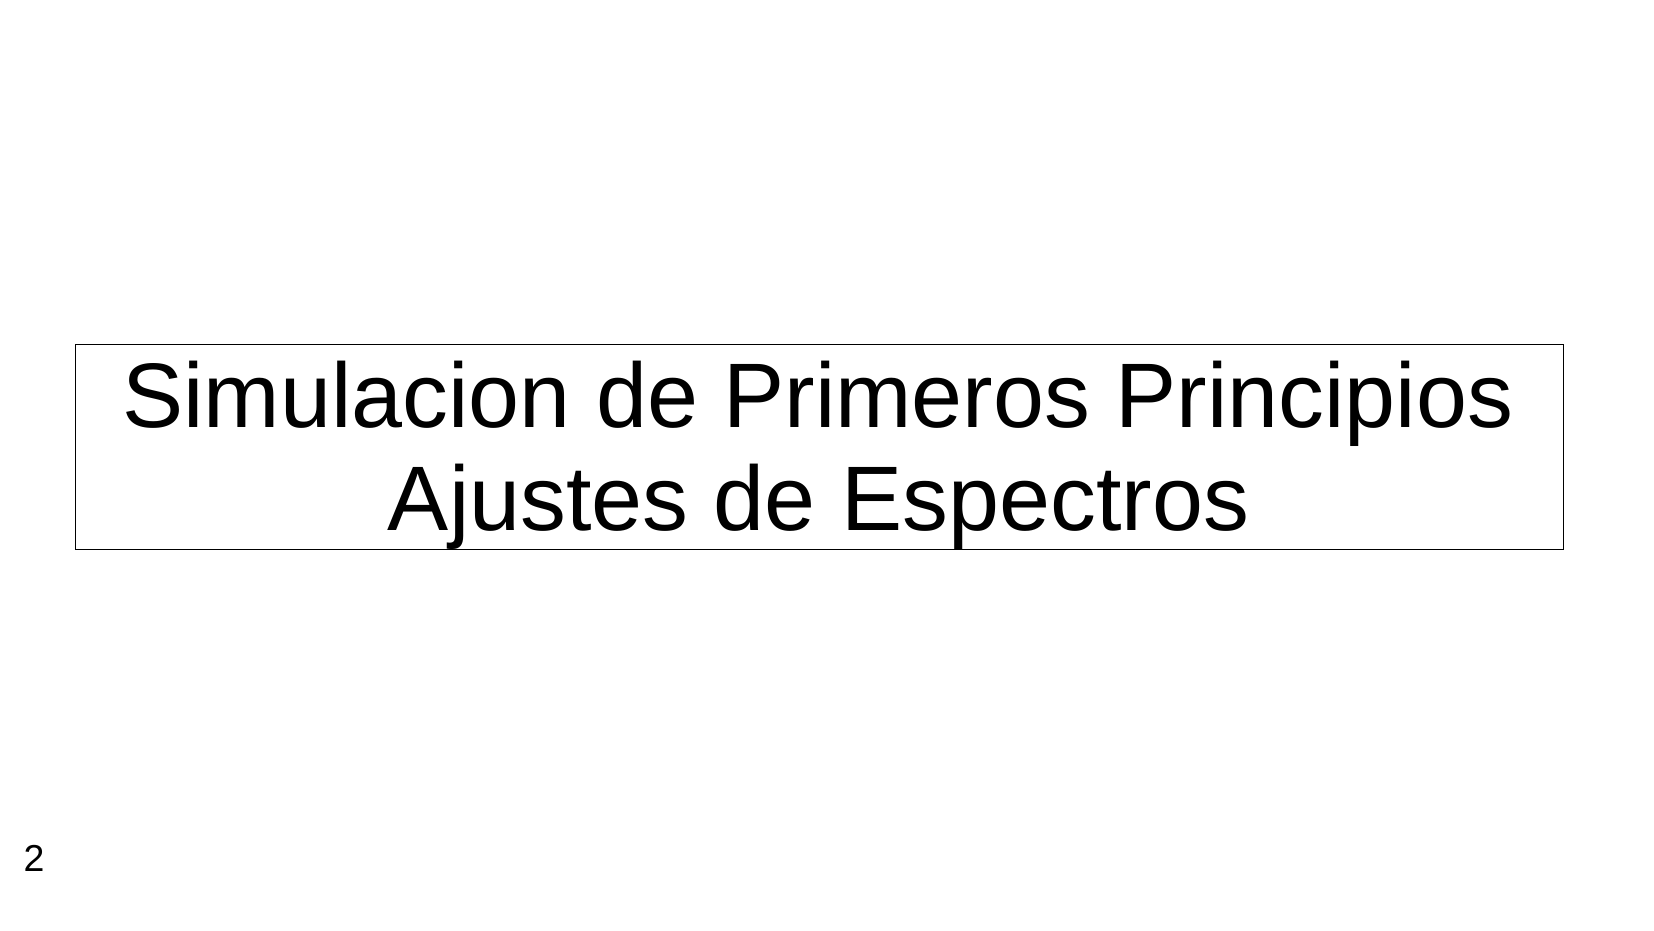

# Simulacion de Primeros Principios Ajustes de Espectros